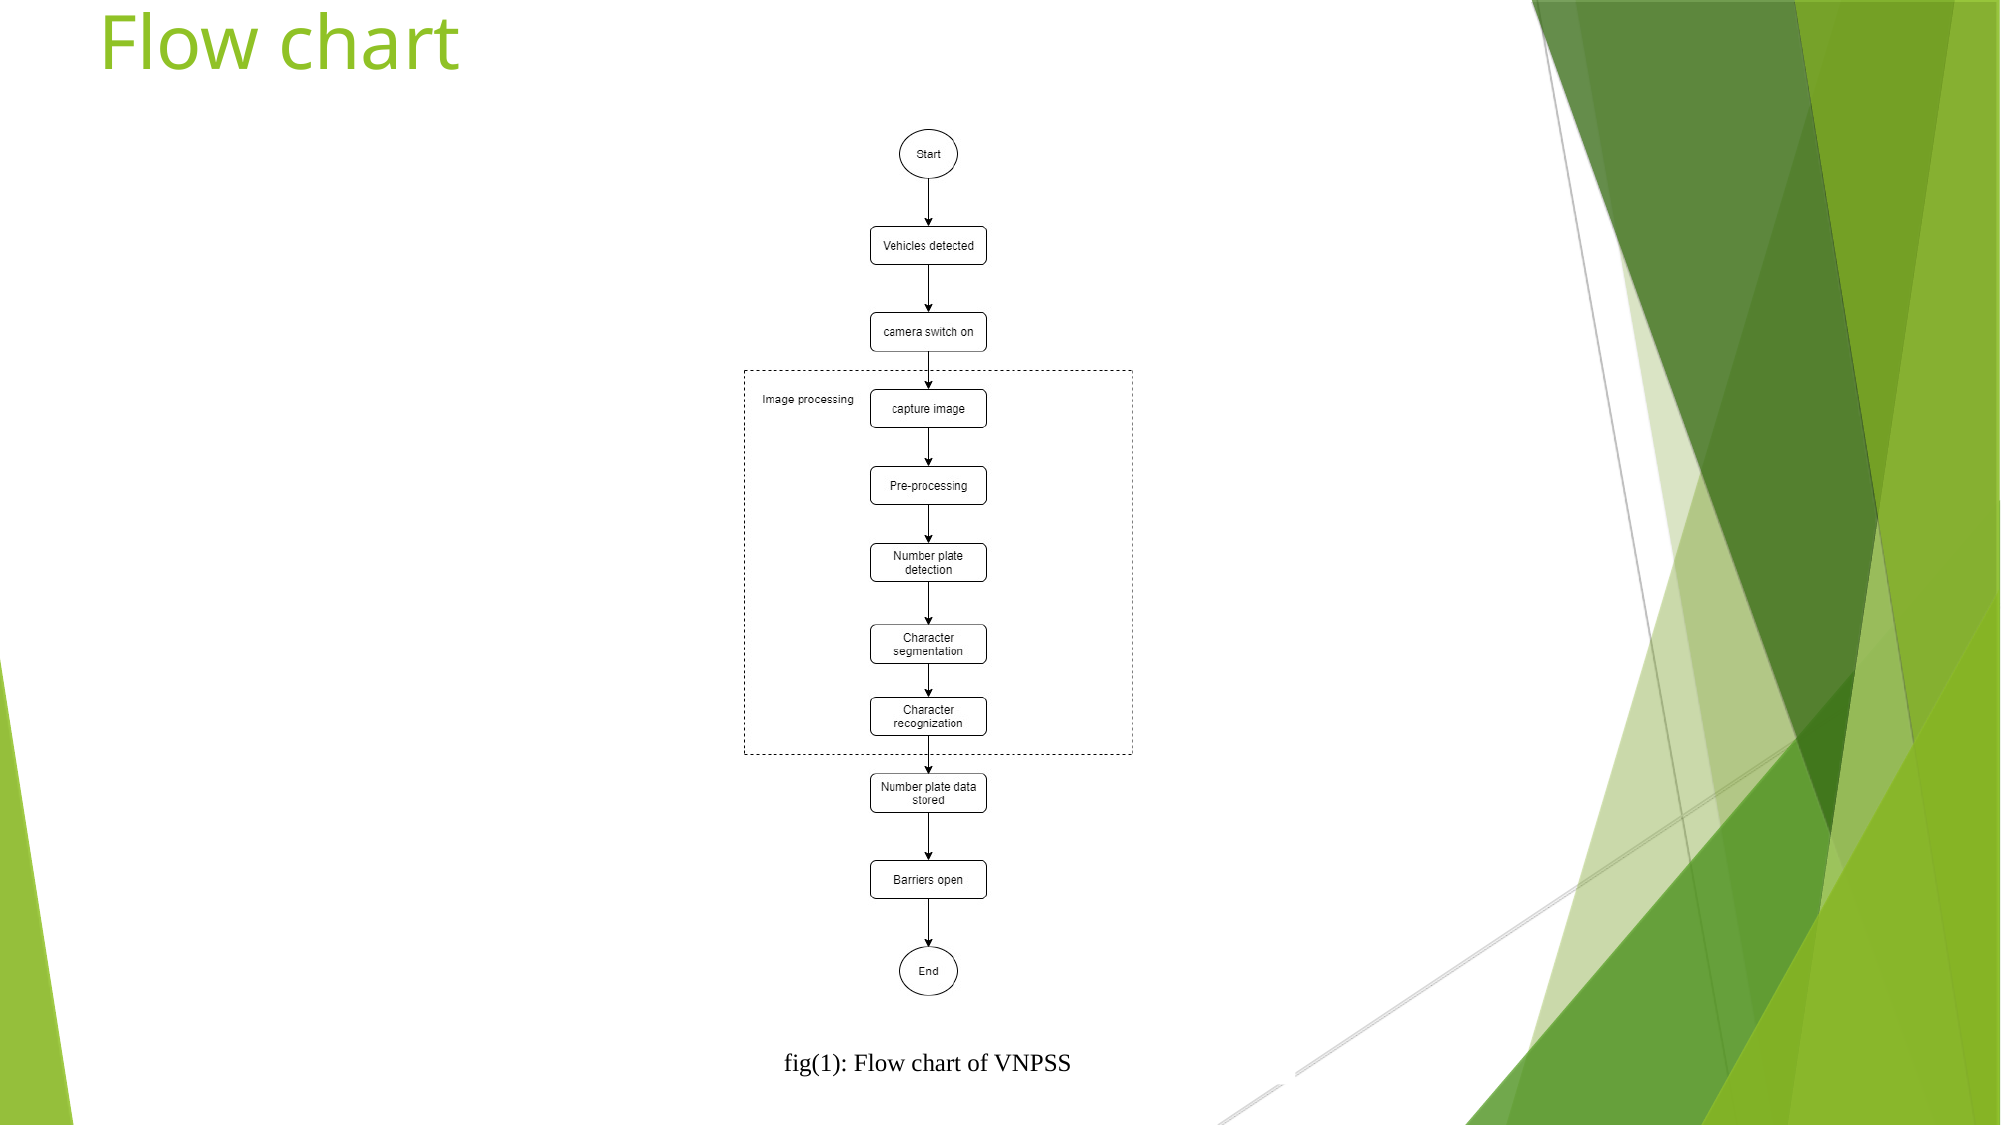

# Flow chart
fig(1): Flow chart of VNPSS